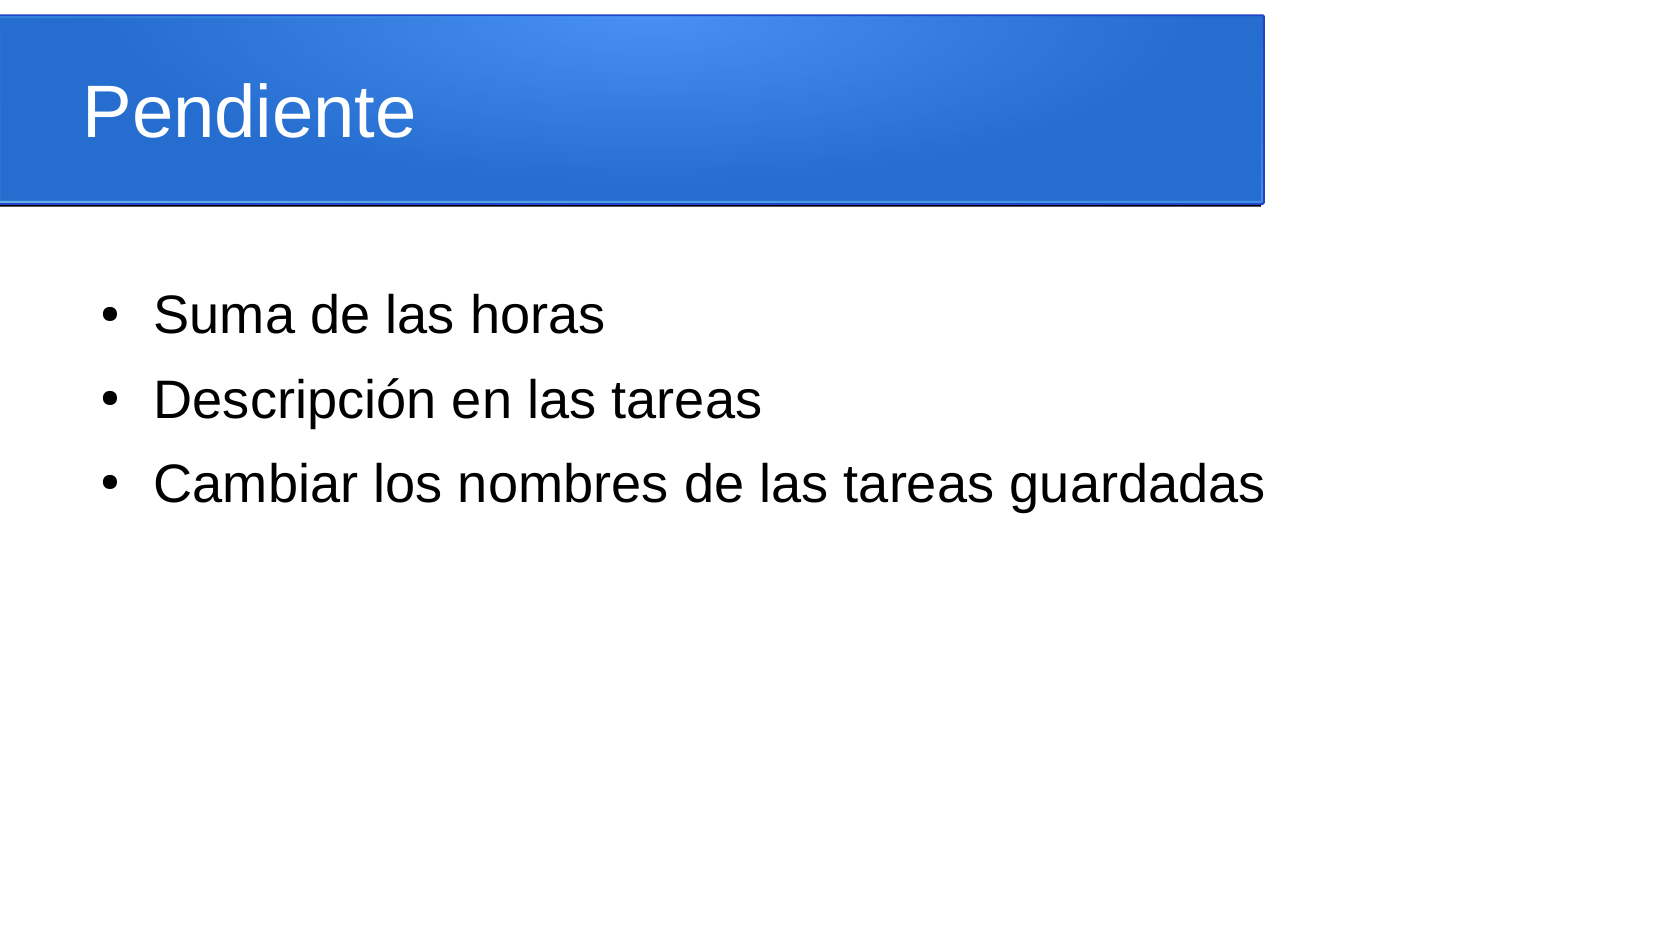

# Pendiente
Suma de las horas
Descripción en las tareas
Cambiar los nombres de las tareas guardadas